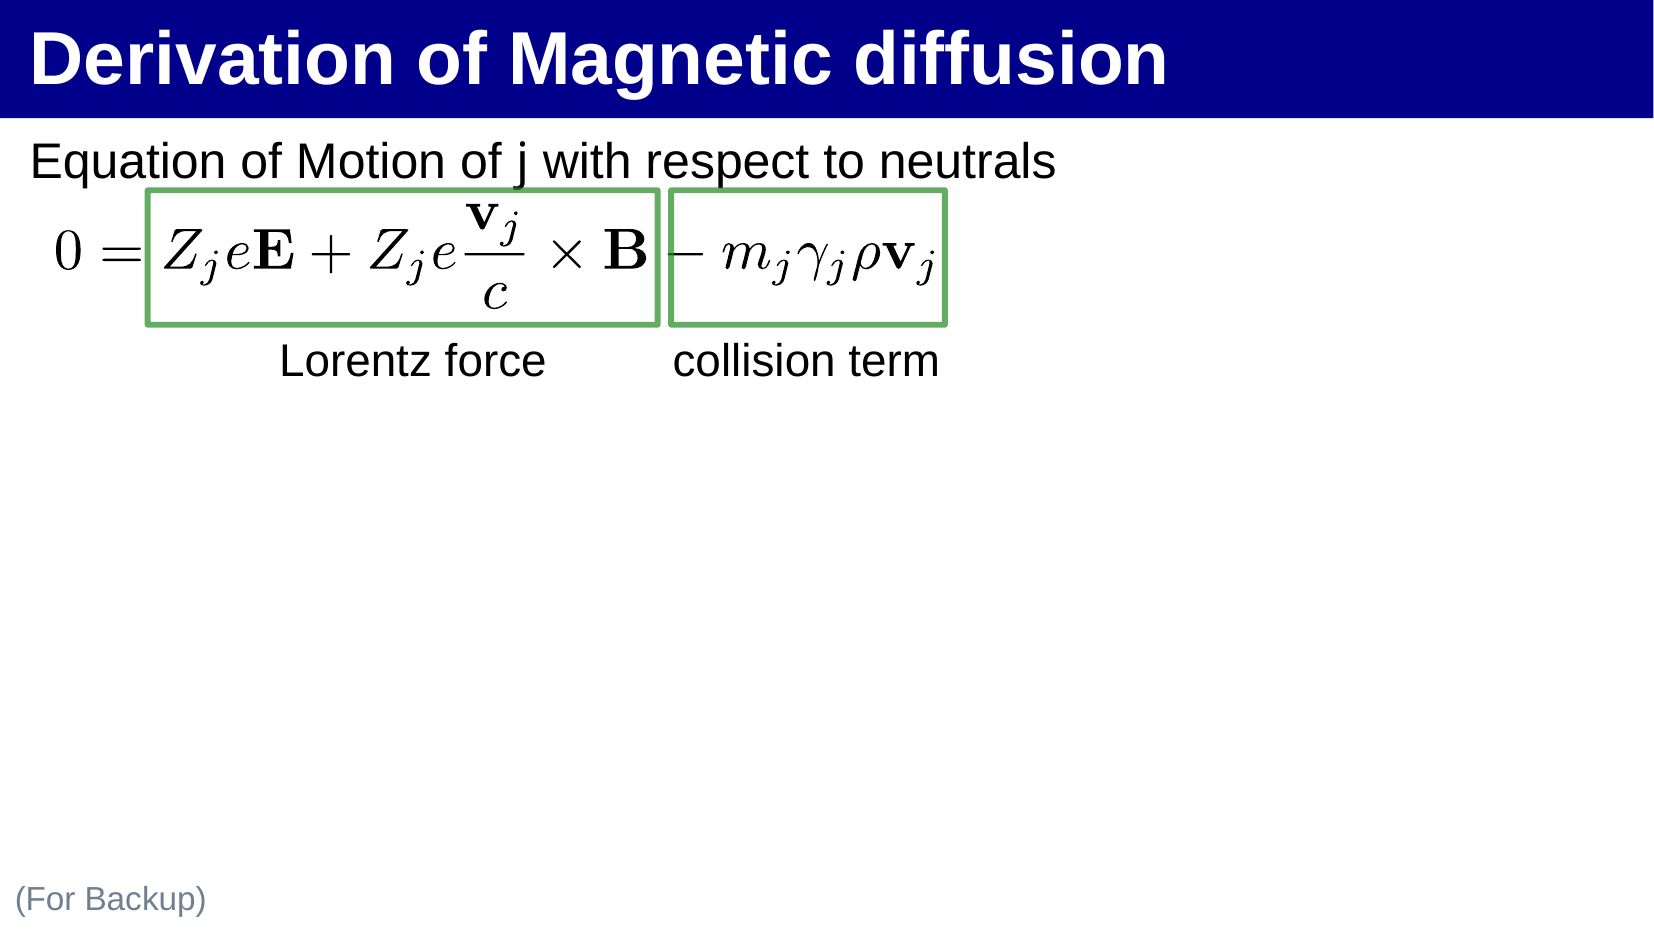

# Derivation of Magnetic diffusion
Equation of Motion of j with respect to neutrals
Lorentz force
collision term